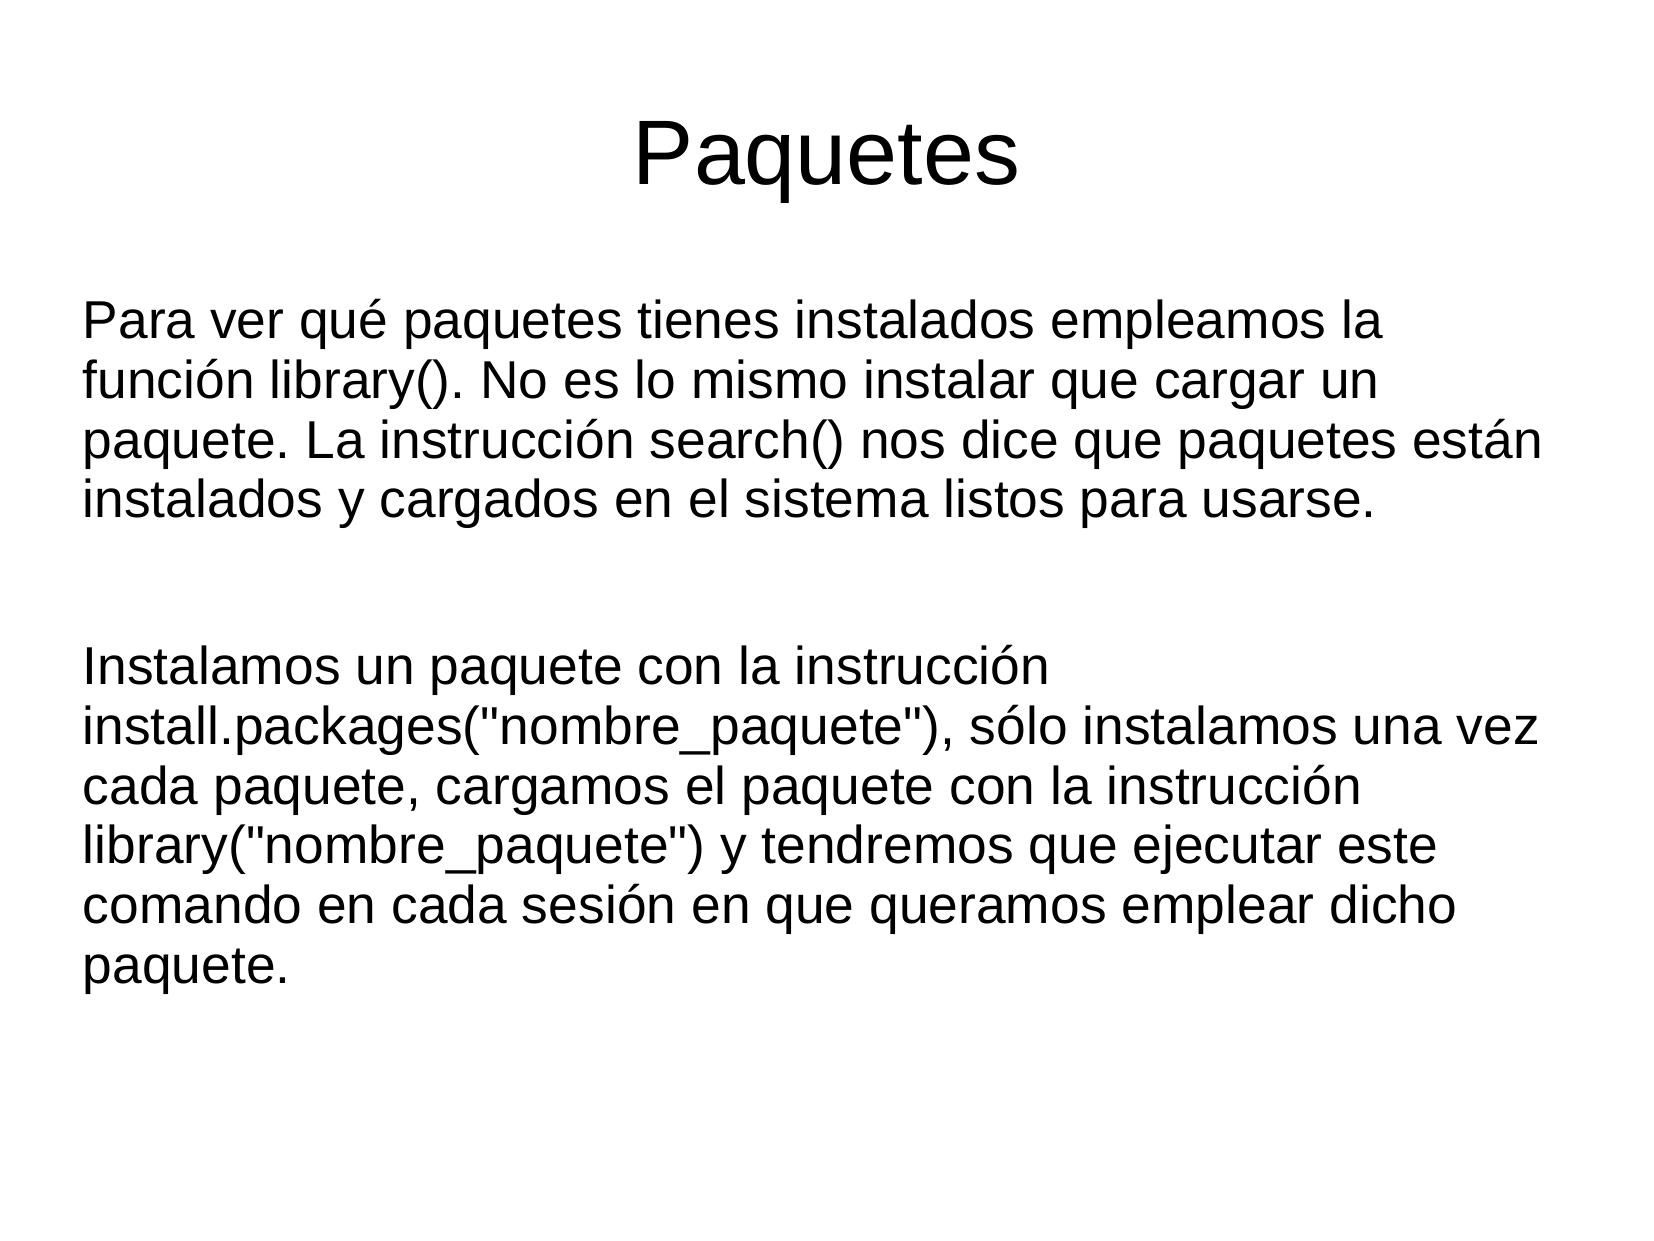

# Paquetes
Para ver qué paquetes tienes instalados empleamos la función library(). No es lo mismo instalar que cargar un paquete. La instrucción search() nos dice que paquetes están instalados y cargados en el sistema listos para usarse.
Instalamos un paquete con la instrucción install.packages("nombre_paquete"), sólo instalamos una vez cada paquete, cargamos el paquete con la instrucción library("nombre_paquete") y tendremos que ejecutar este comando en cada sesión en que queramos emplear dicho paquete.